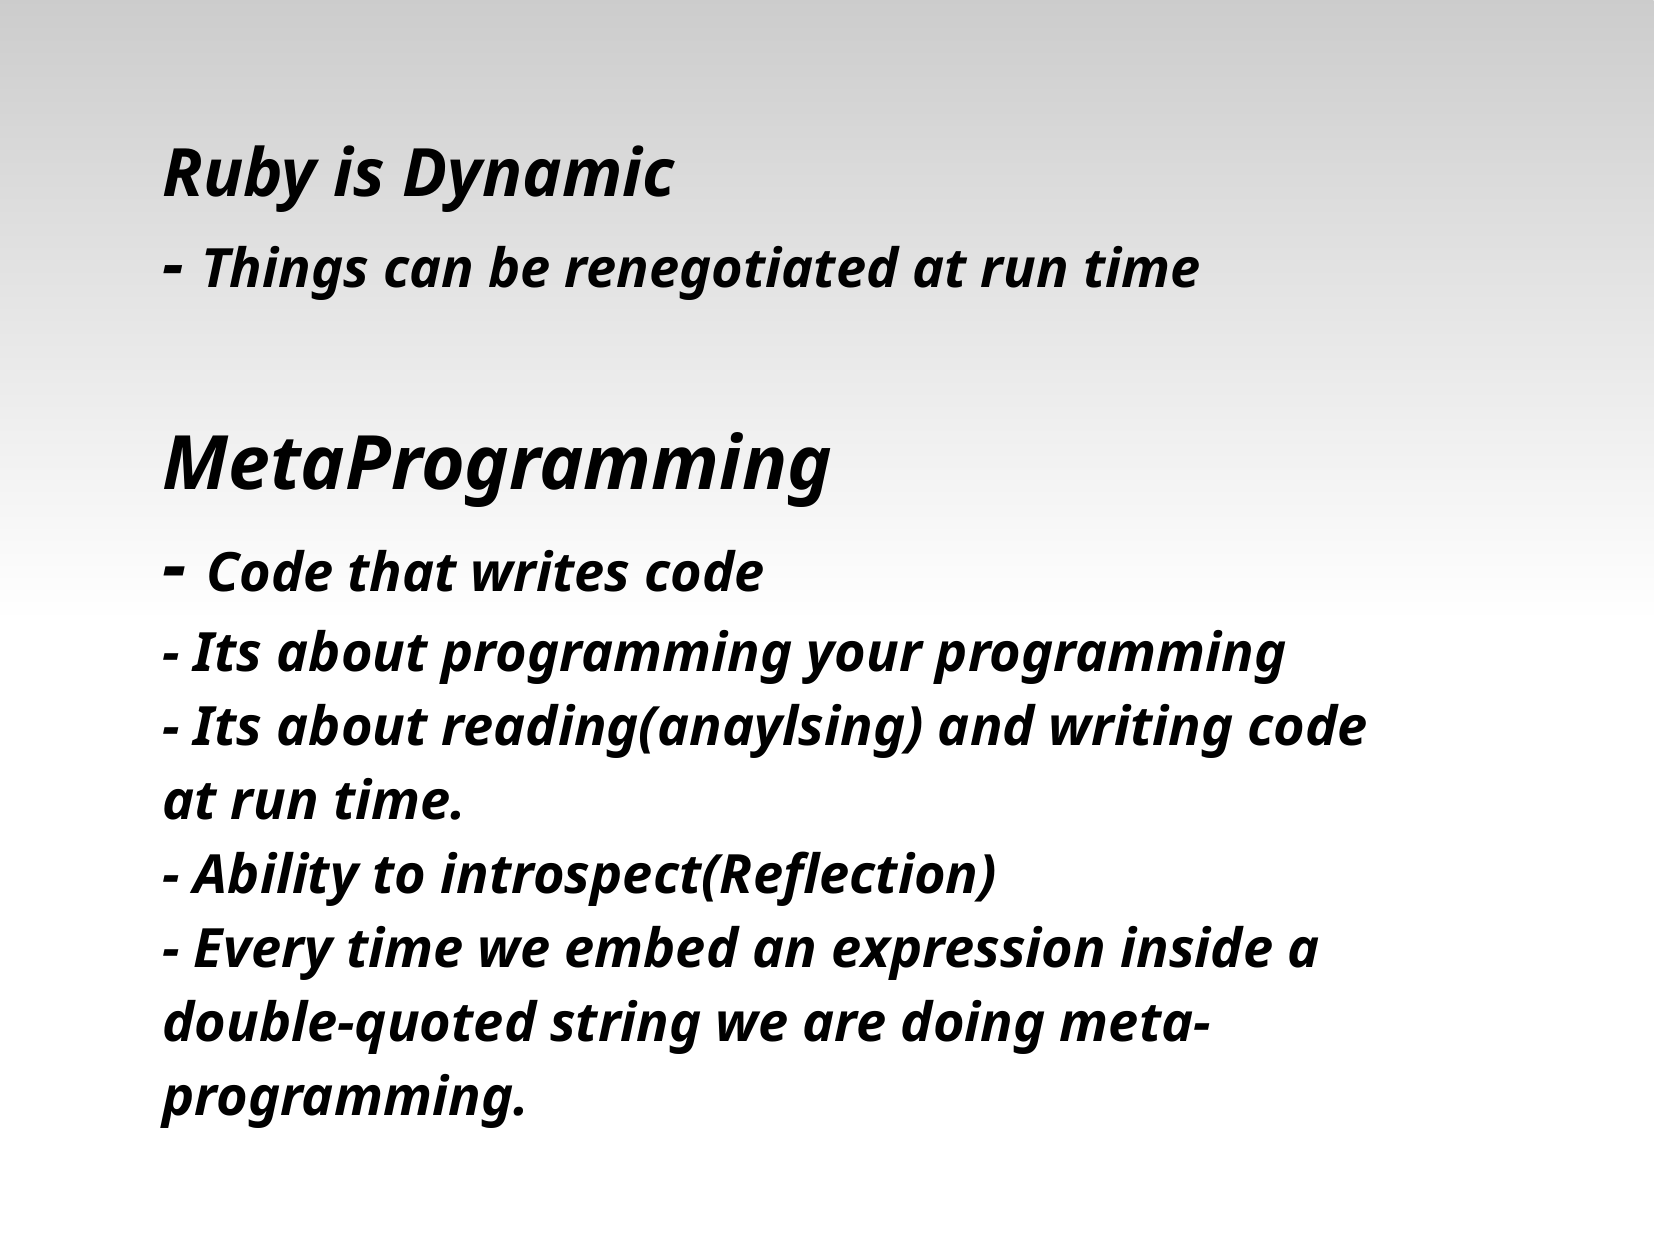

Ruby is Dynamic
- Things can be renegotiated at run time
MetaProgramming
- Code that writes code
- Its about programming your programming
- Its about reading(anaylsing) and writing code at run time.
- Ability to introspect(Reflection)
- Every time we embed an expression inside a double-quoted string we are doing meta-programming.